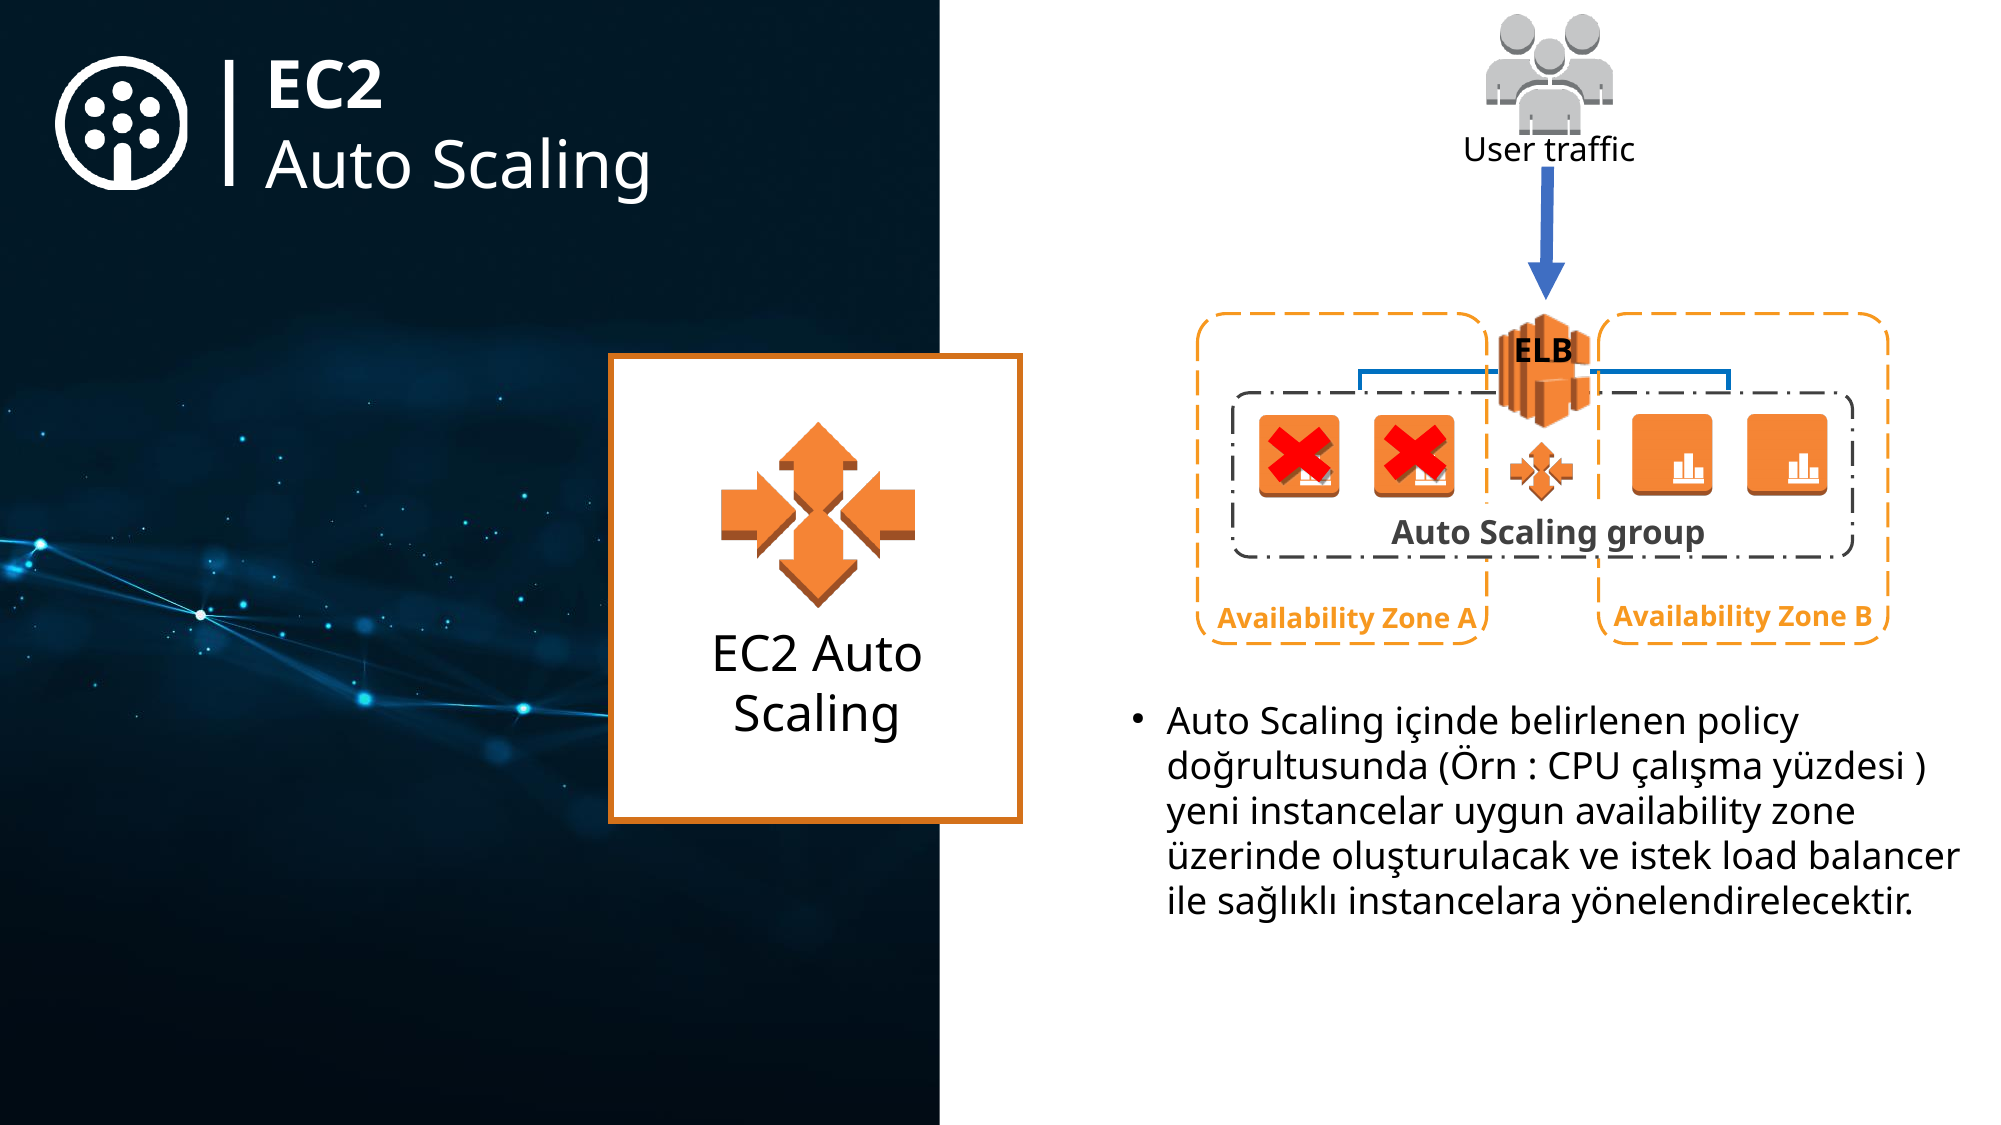

EC2
Auto Scaling
User traffic
ELB
Auto Scaling group
Availability Zone B
Availability Zone A
EC2 Auto Scaling
Auto Scaling içinde belirlenen policy doğrultusunda (Örn : CPU çalışma yüzdesi ) yeni instancelar uygun availability zone üzerinde oluşturulacak ve istek load balancer ile sağlıklı instancelara yönelendirelecektir.